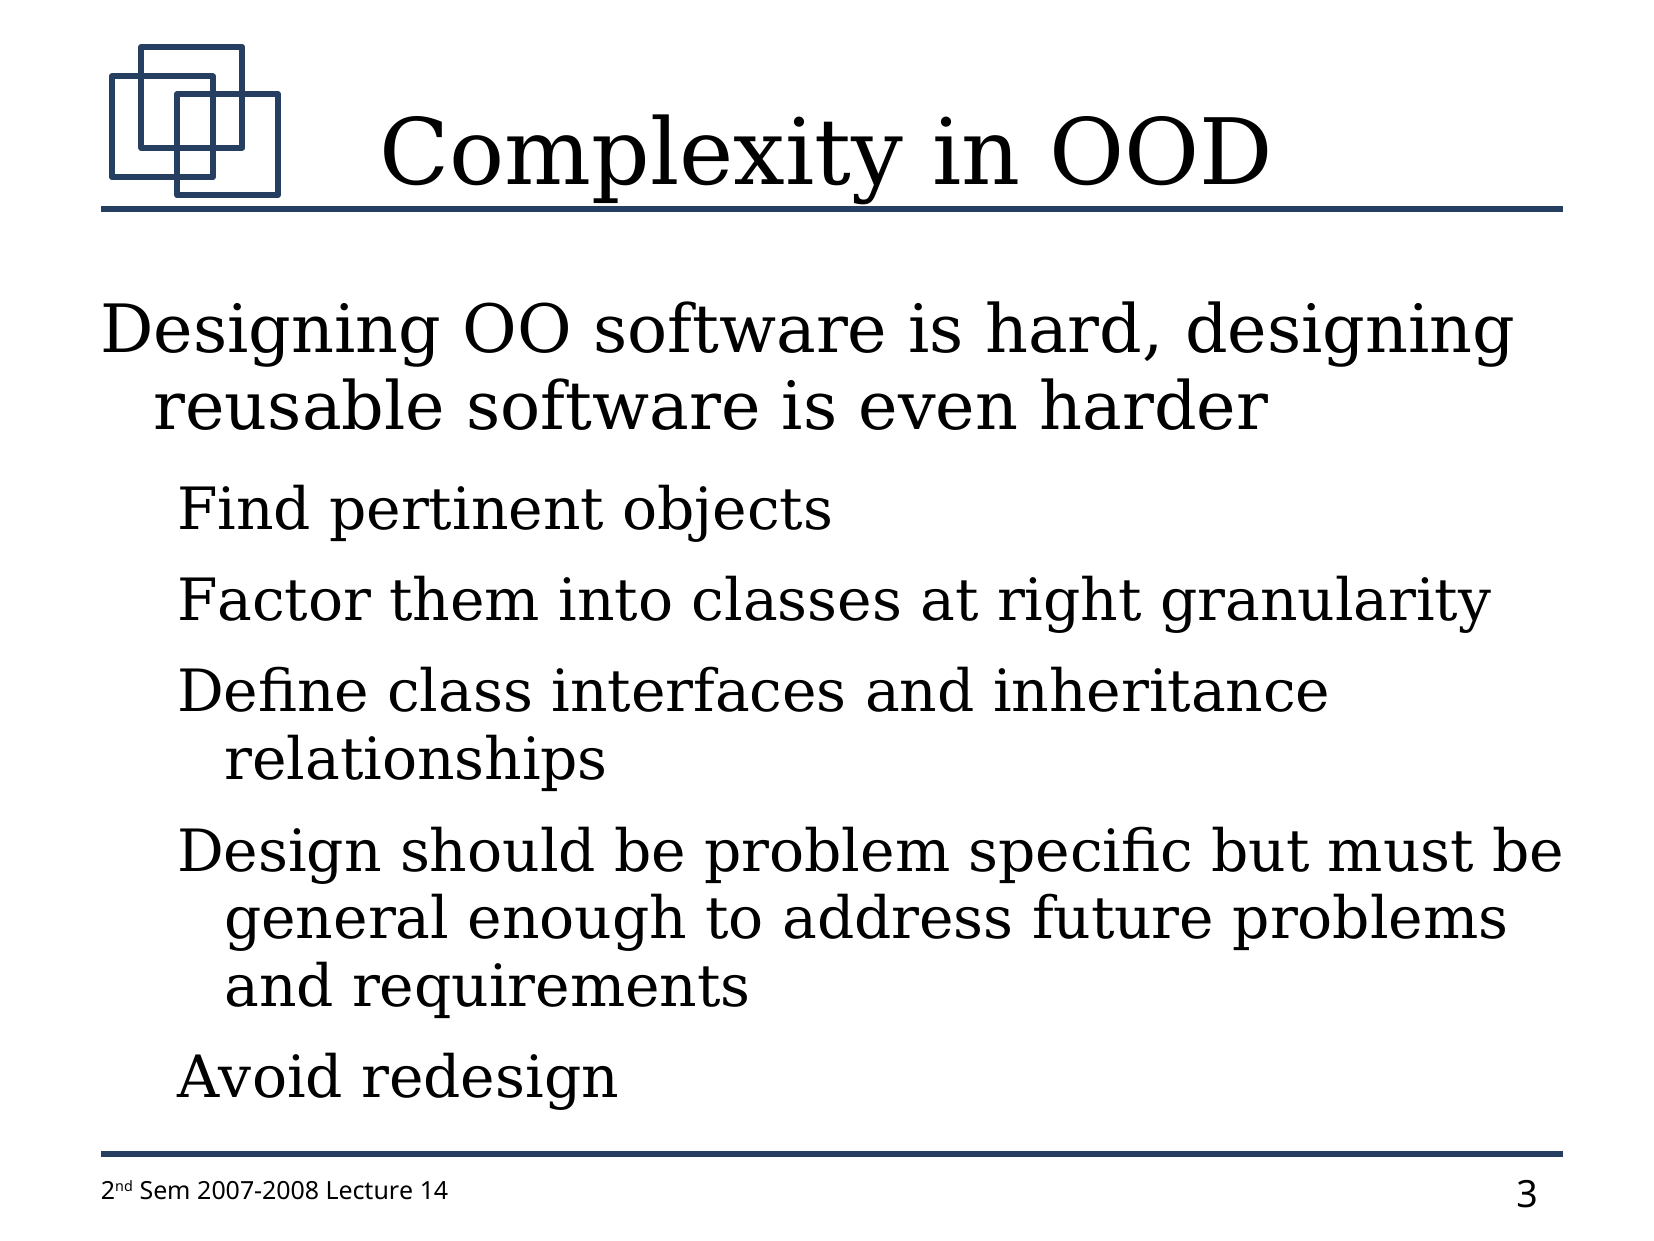

# Complexity in OOD
Designing OO software is hard, designing reusable software is even harder
Find pertinent objects
Factor them into classes at right granularity
Define class interfaces and inheritance relationships
Design should be problem specific but must be general enough to address future problems and requirements
Avoid redesign